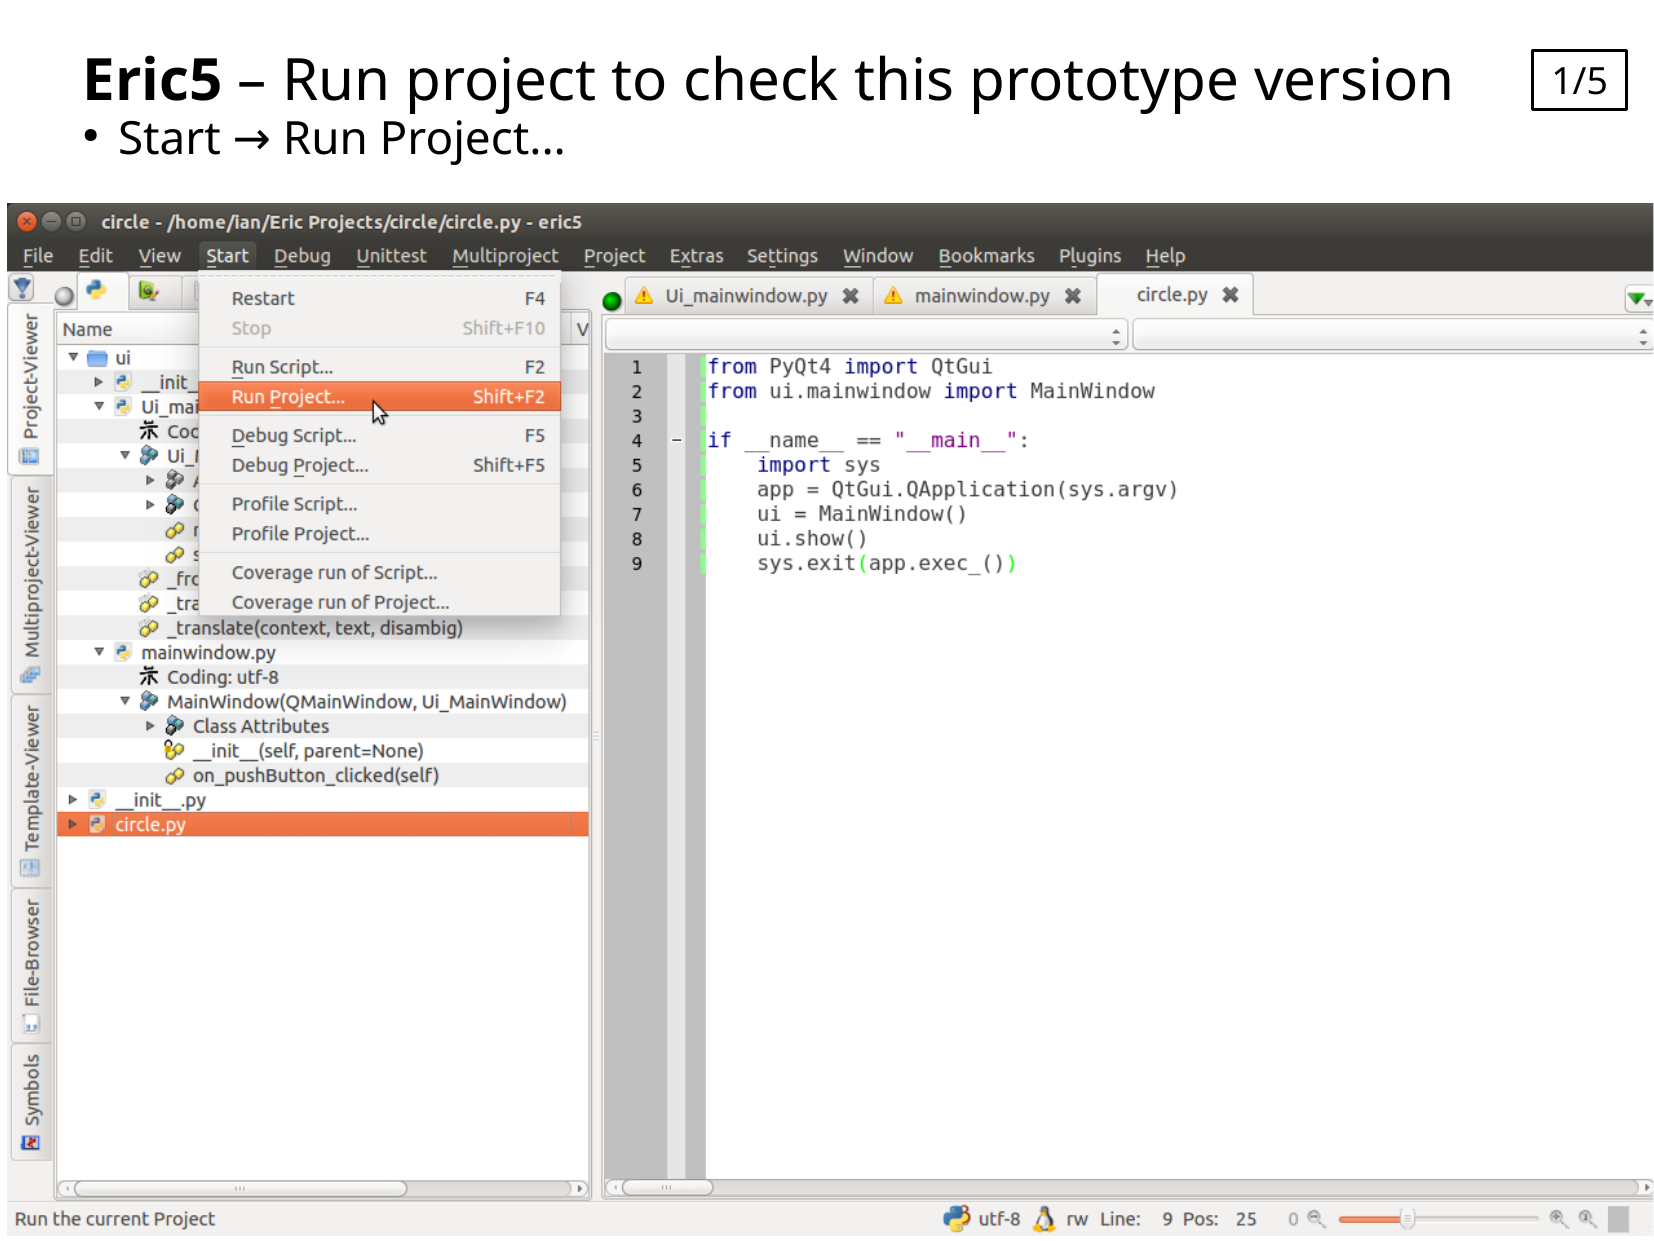

# Eric5 – Run project to check this prototype version
1/5
Start → Run Project...
46